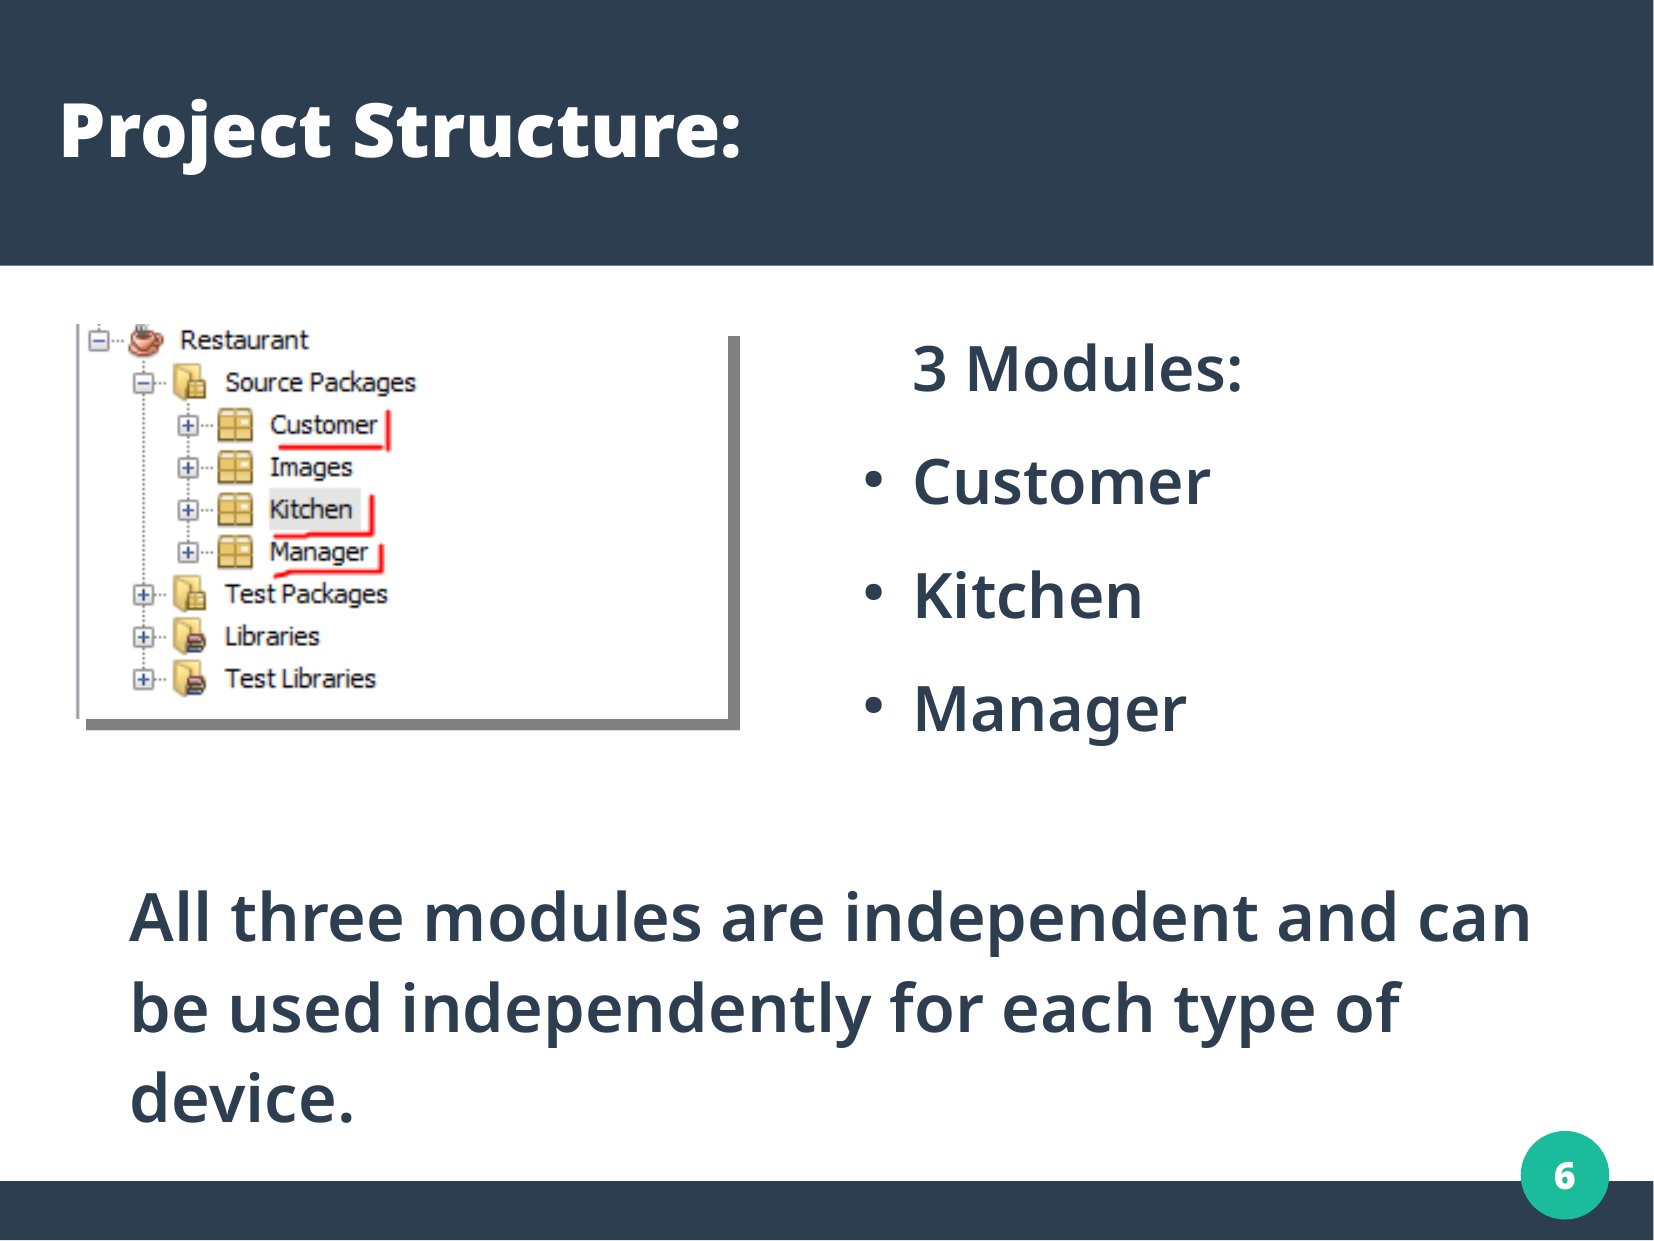

# Project Structure:
3 Modules:
Customer
Kitchen
Manager
All three modules are independent and can be used independently for each type of device.
6